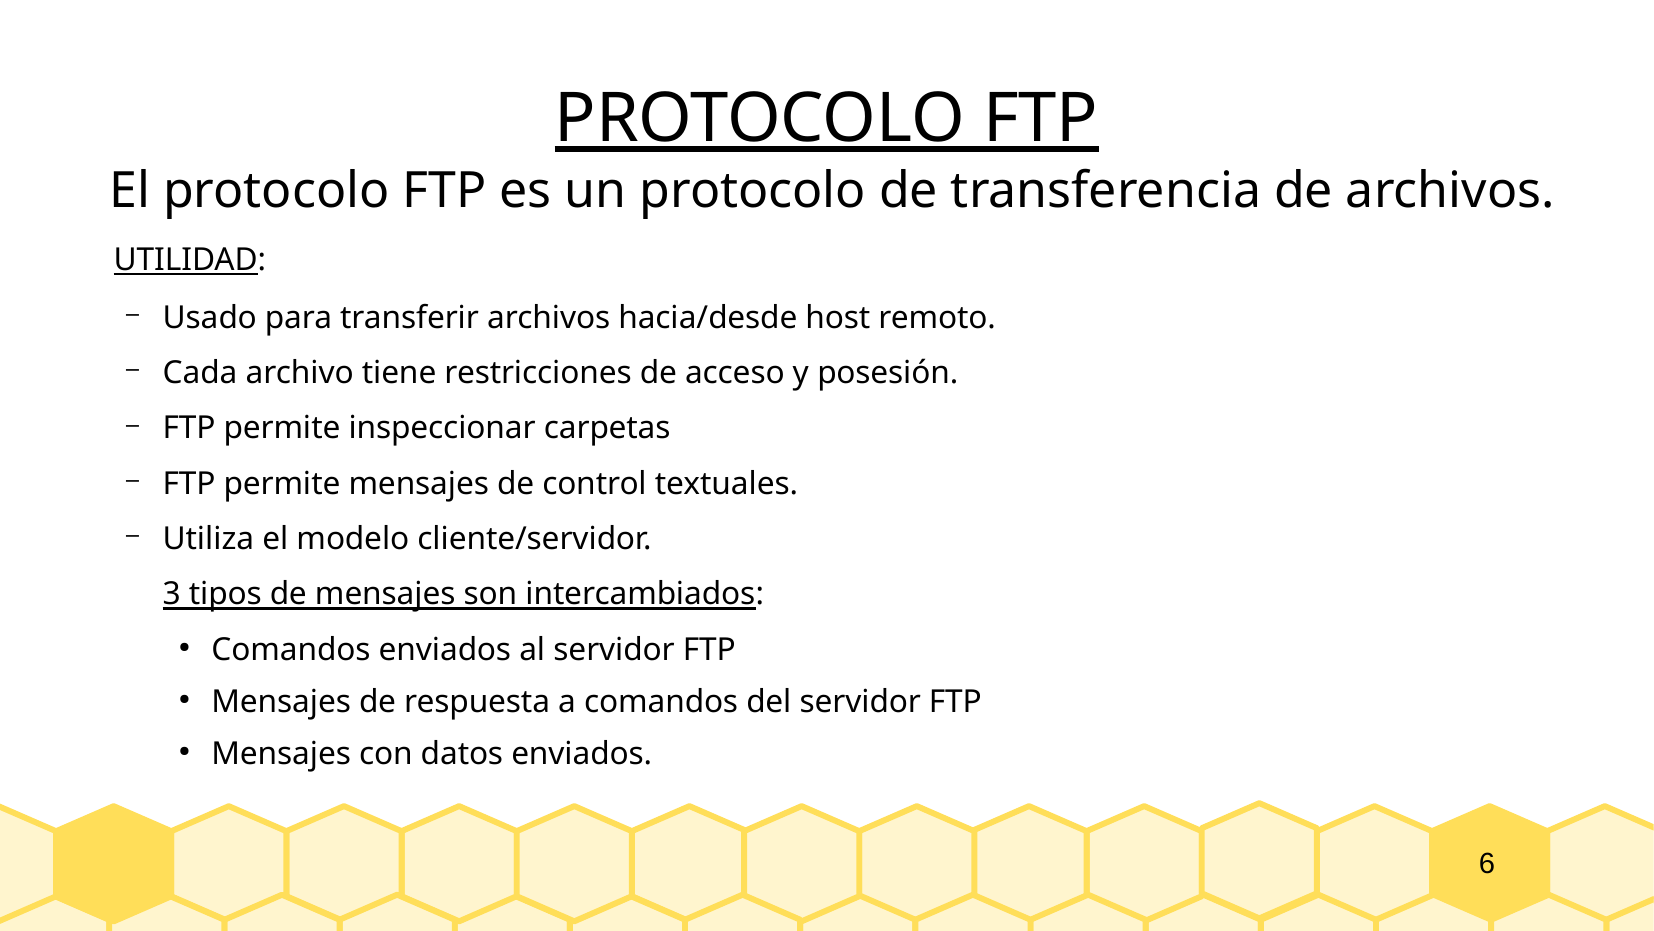

# PROTOCOLO FTP
El protocolo FTP es un protocolo de transferencia de archivos.
UTILIDAD:
Usado para transferir archivos hacia/desde host remoto.
Cada archivo tiene restricciones de acceso y posesión.
FTP permite inspeccionar carpetas
FTP permite mensajes de control textuales.
Utiliza el modelo cliente/servidor.
3 tipos de mensajes son intercambiados:
Comandos enviados al servidor FTP
Mensajes de respuesta a comandos del servidor FTP
Mensajes con datos enviados.